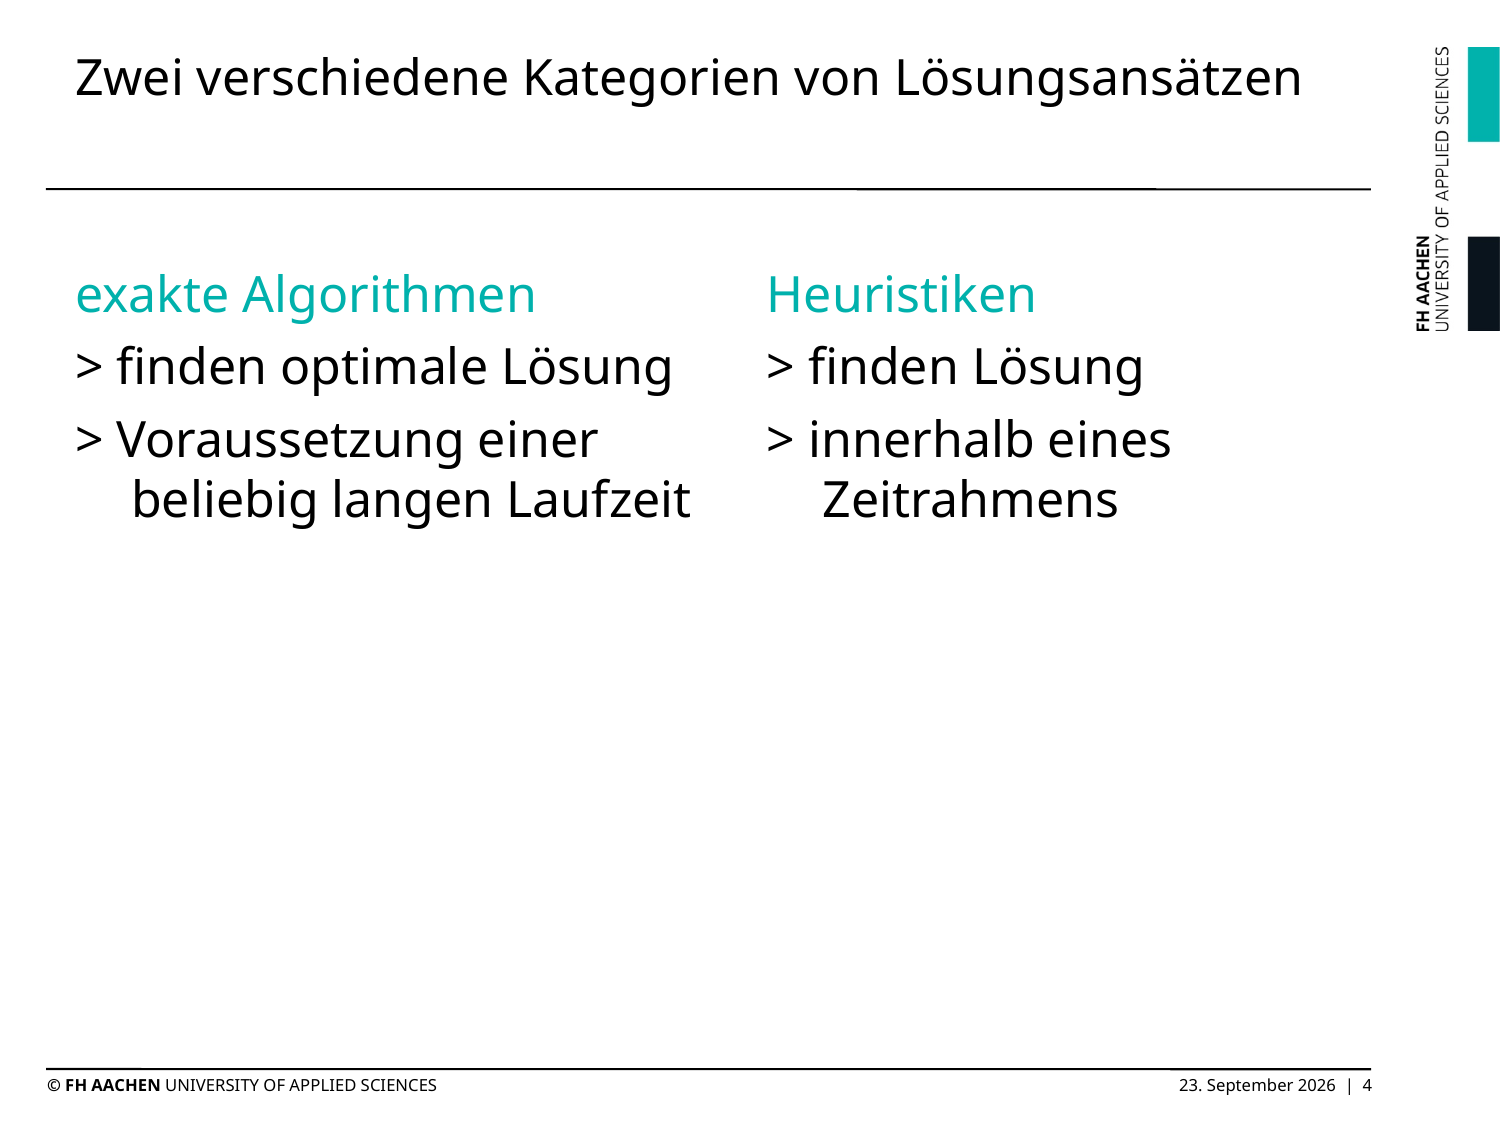

# Zwei verschiedene Kategorien von Lösungsansätzen
exakte Algorithmen
> finden optimale Lösung
> Voraussetzung einer beliebig langen Laufzeit
Heuristiken
> finden Lösung
> innerhalb eines Zeitrahmens